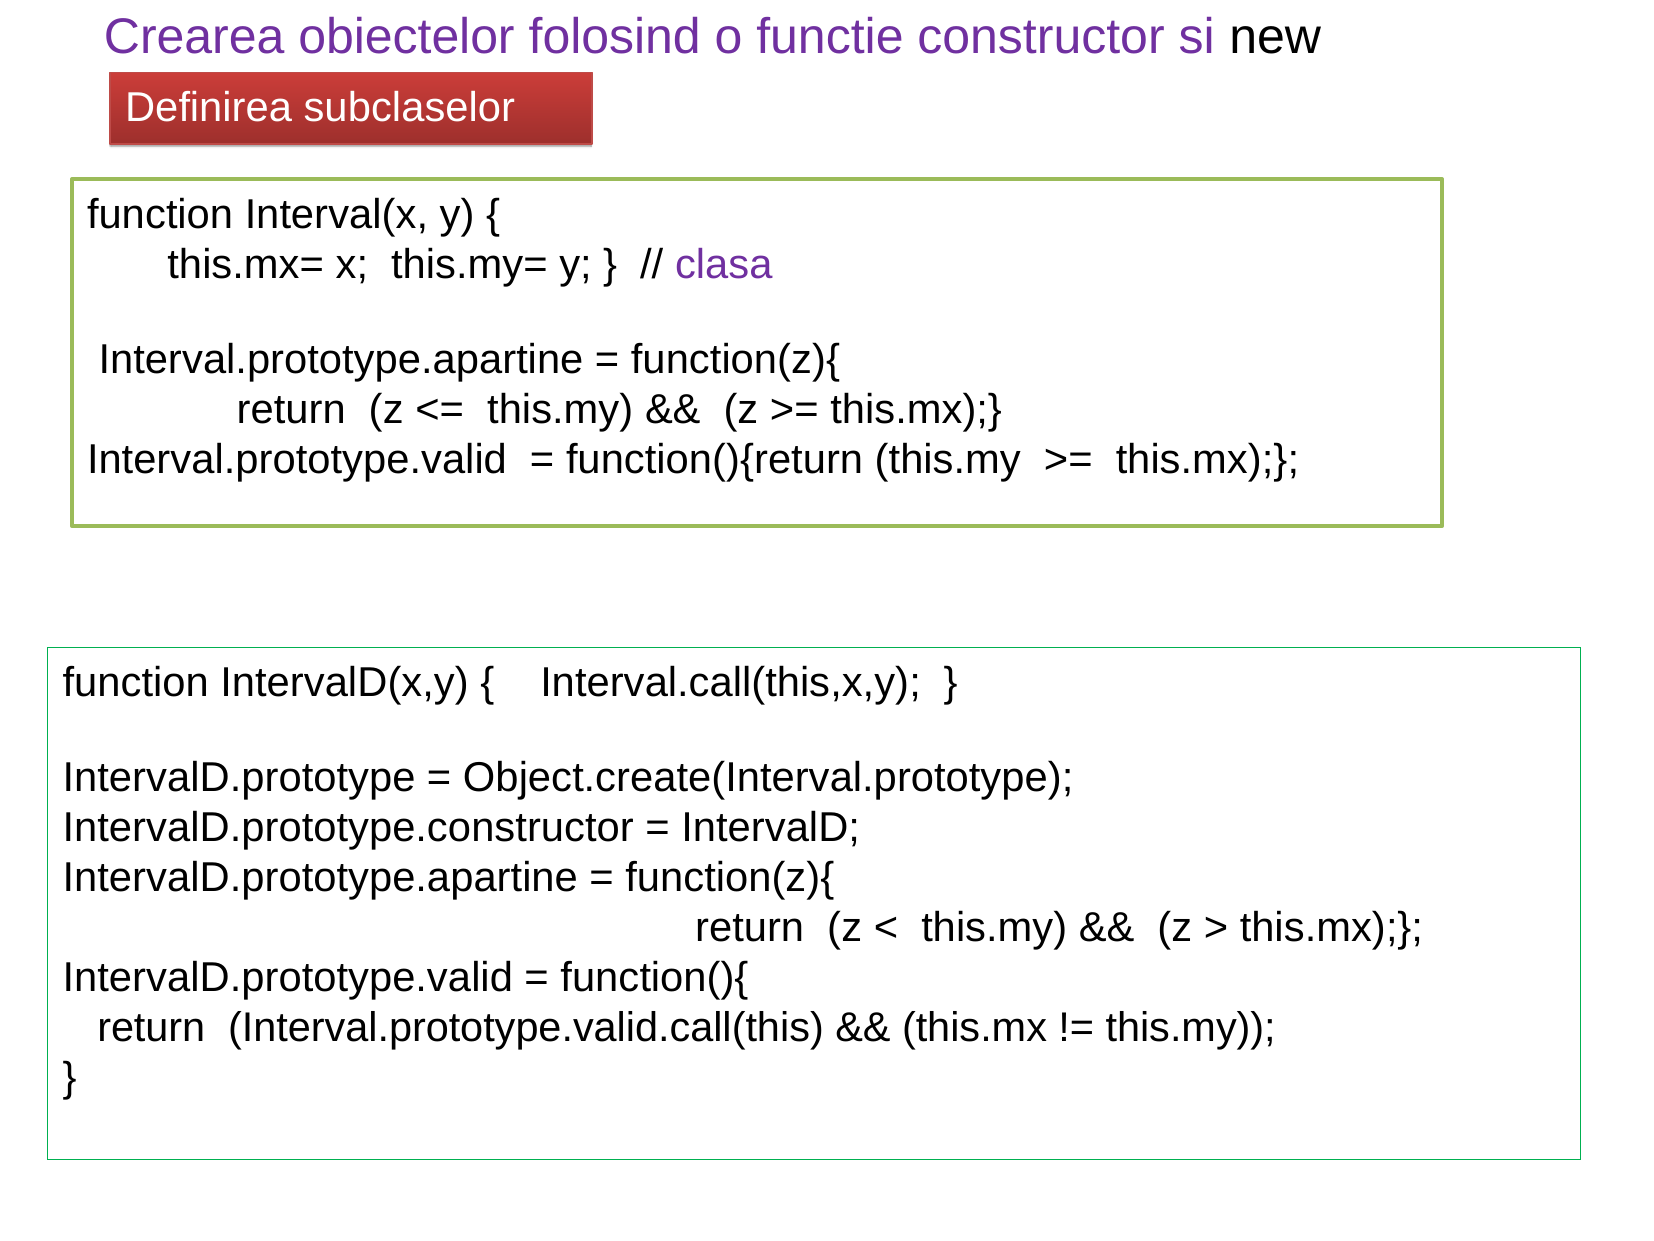

Crearea obiectelor folosind o functie constructor si new
Definirea subclaselor
function Interval(x, y) {
 this.mx= x; this.my= y; } // clasa
 Interval.prototype.apartine = function(z){
 return (z <= this.my) && (z >= this.mx);}
Interval.prototype.valid = function(){return (this.my >= this.mx);};
function IntervalD(x,y) { Interval.call(this,x,y); }
IntervalD.prototype = Object.create(Interval.prototype);
IntervalD.prototype.constructor = IntervalD;
IntervalD.prototype.apartine = function(z){
 return (z < this.my) && (z > this.mx);};
IntervalD.prototype.valid = function(){
 return (Interval.prototype.valid.call(this) && (this.mx != this.my));
}